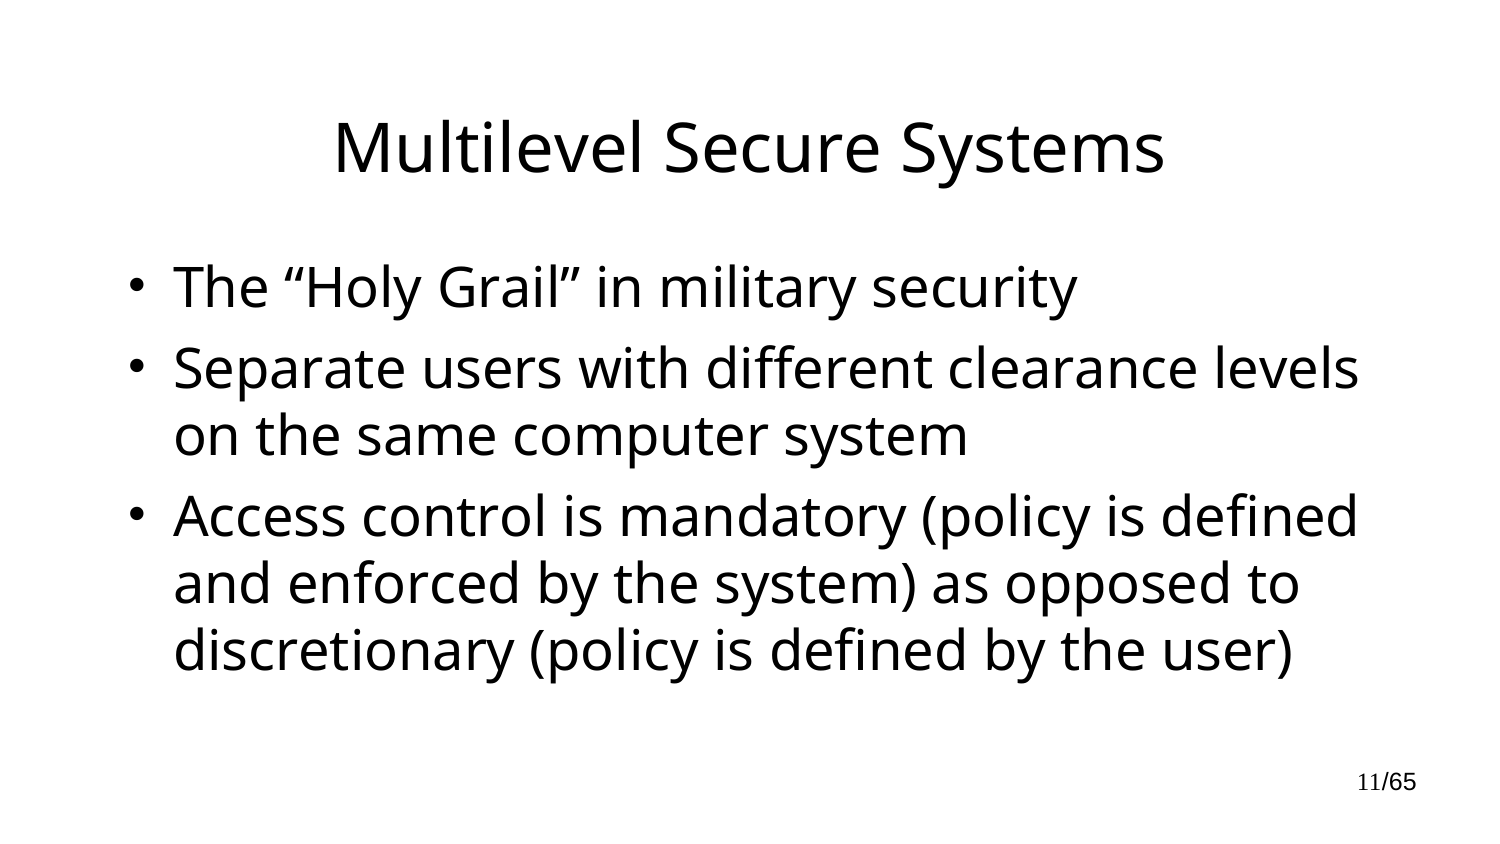

# Multilevel Secure Systems
The “Holy Grail” in military security
Separate users with different clearance levels on the same computer system
Access control is mandatory (policy is defined and enforced by the system) as opposed to discretionary (policy is defined by the user)‏